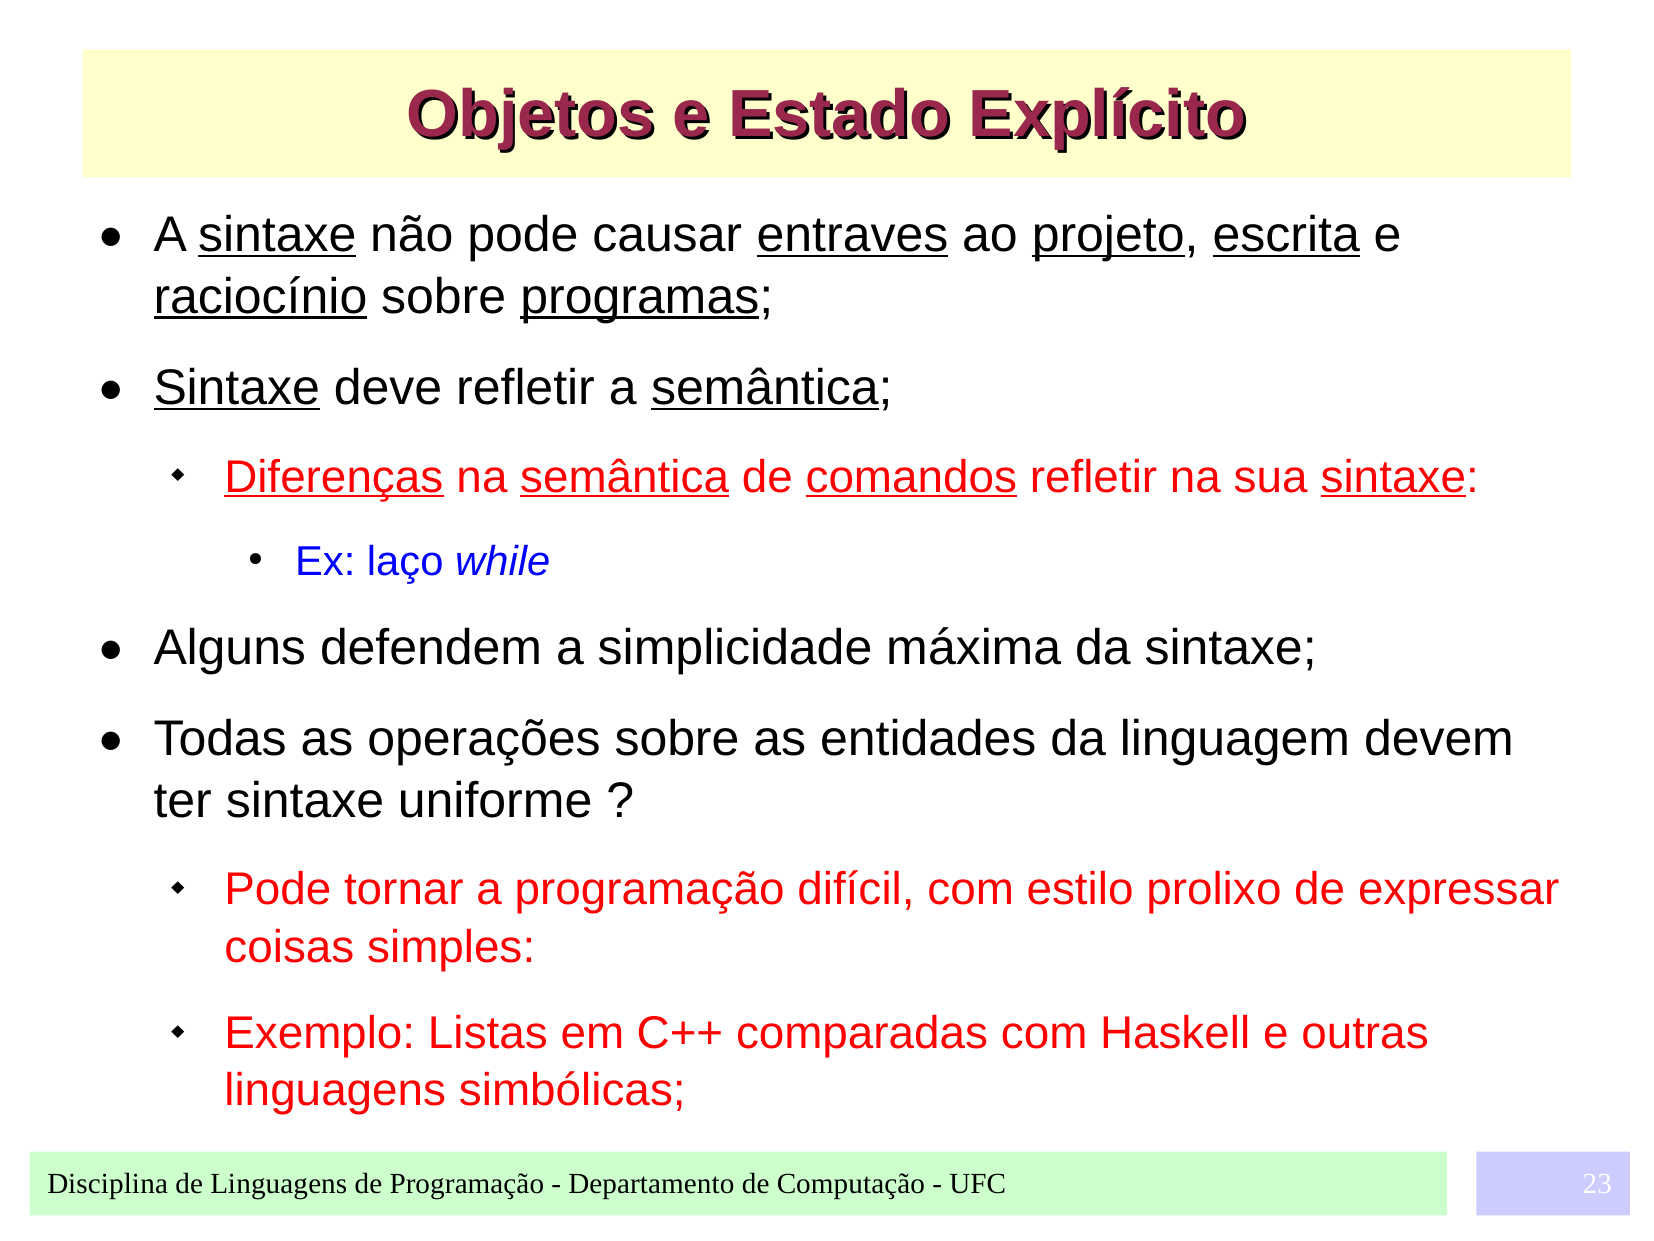

# Objetos e Estado Explícito
A sintaxe não pode causar entraves ao projeto, escrita e raciocínio sobre programas;
Sintaxe deve refletir a semântica;
Diferenças na semântica de comandos refletir na sua sintaxe:
Ex: laço while
Alguns defendem a simplicidade máxima da sintaxe;
Todas as operações sobre as entidades da linguagem devem ter sintaxe uniforme ?
Pode tornar a programação difícil, com estilo prolixo de expressar coisas simples:
Exemplo: Listas em C++ comparadas com Haskell e outras linguagens simbólicas;
Disciplina de Linguagens de Programação - Departamento de Computação - UFC
23